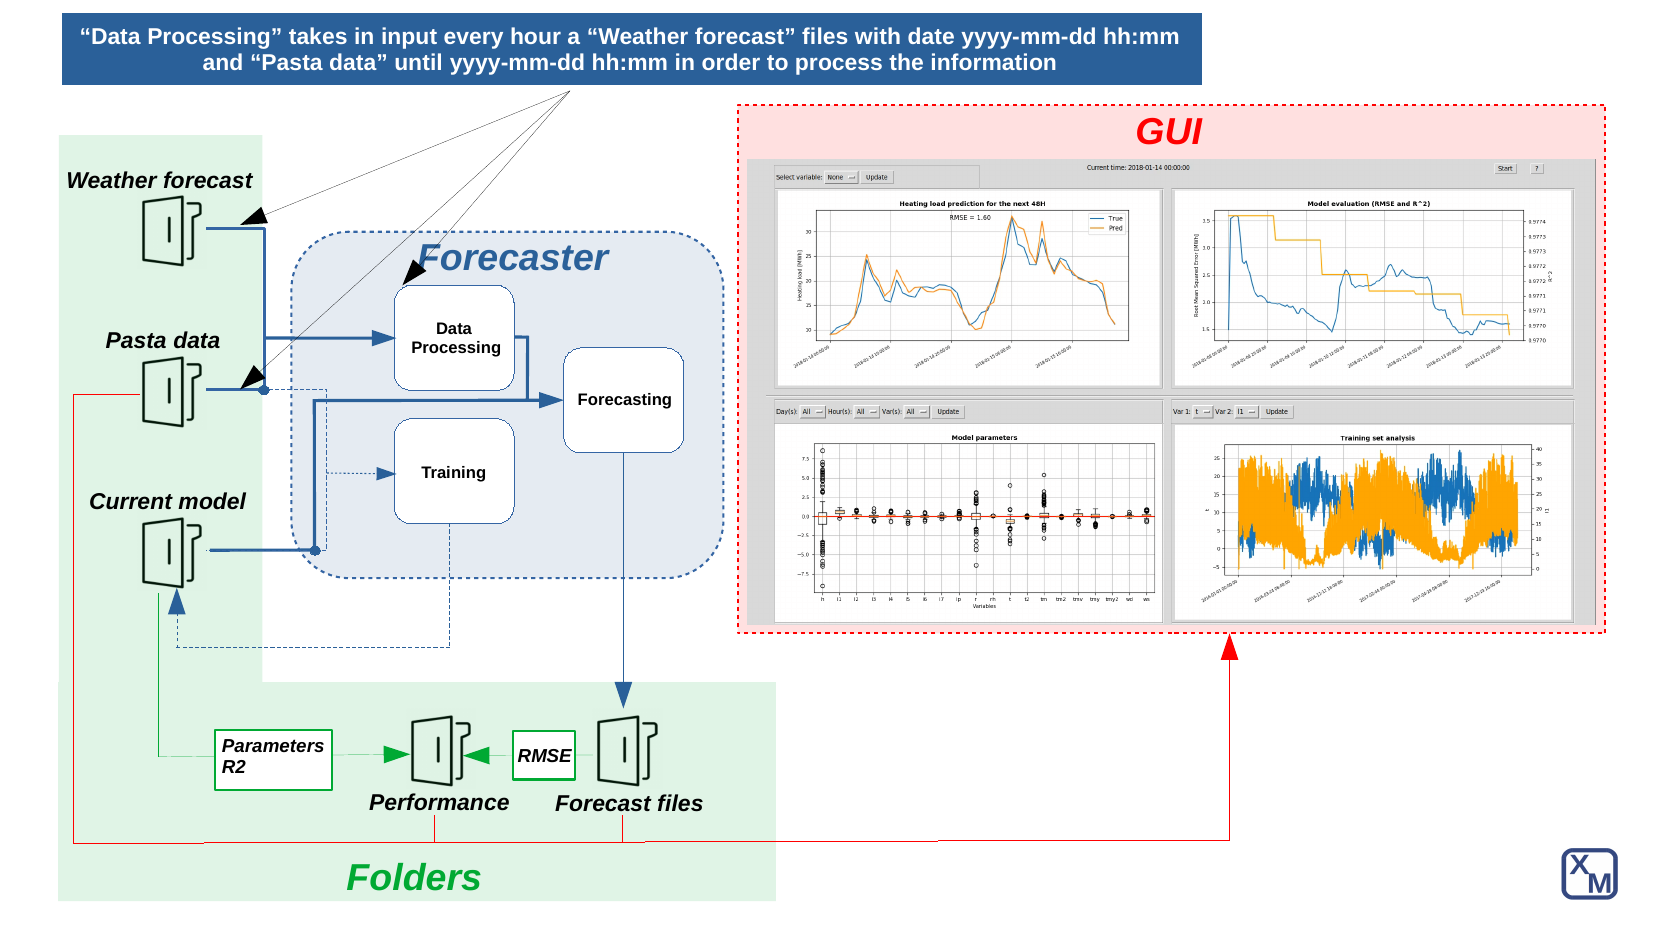

“Data Processing” takes in input every hour a “Weather forecast” files with date yyyy-mm-dd hh:mm
and “Pasta data” until yyyy-mm-dd hh:mm in order to process the information
GUI
Weather forecast
Forecaster
Data
Processing
Pasta data
Forecasting
Training
Current model
Parameters
R2
RMSE
Performance
Forecast files
Folders